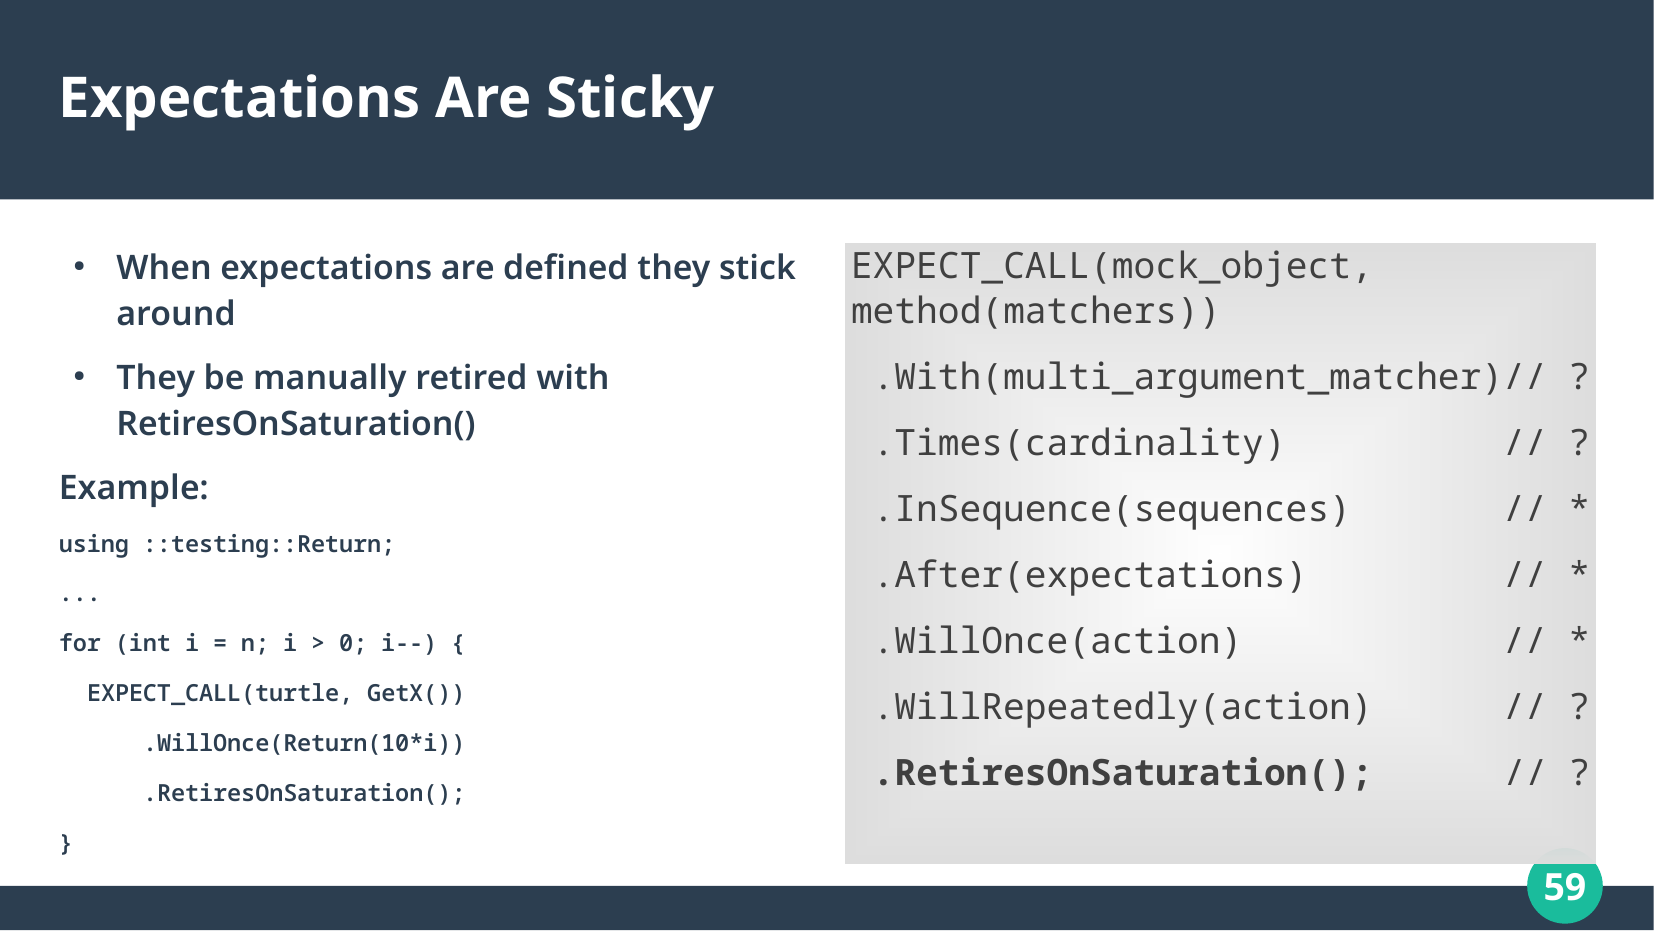

# Expectations Are Sticky
When expectations are defined they stick around
They be manually retired with RetiresOnSaturation()
Example:
using ::testing::Return;
...
for (int i = n; i > 0; i--) {
 EXPECT_CALL(turtle, GetX())
 .WillOnce(Return(10*i))
 .RetiresOnSaturation();
}
EXPECT_CALL(mock_object, method(matchers))
 .With(multi_argument_matcher)// ?
 .Times(cardinality) // ?
 .InSequence(sequences) // *
 .After(expectations) // *
 .WillOnce(action) // *
 .WillRepeatedly(action) // ?
 .RetiresOnSaturation(); // ?